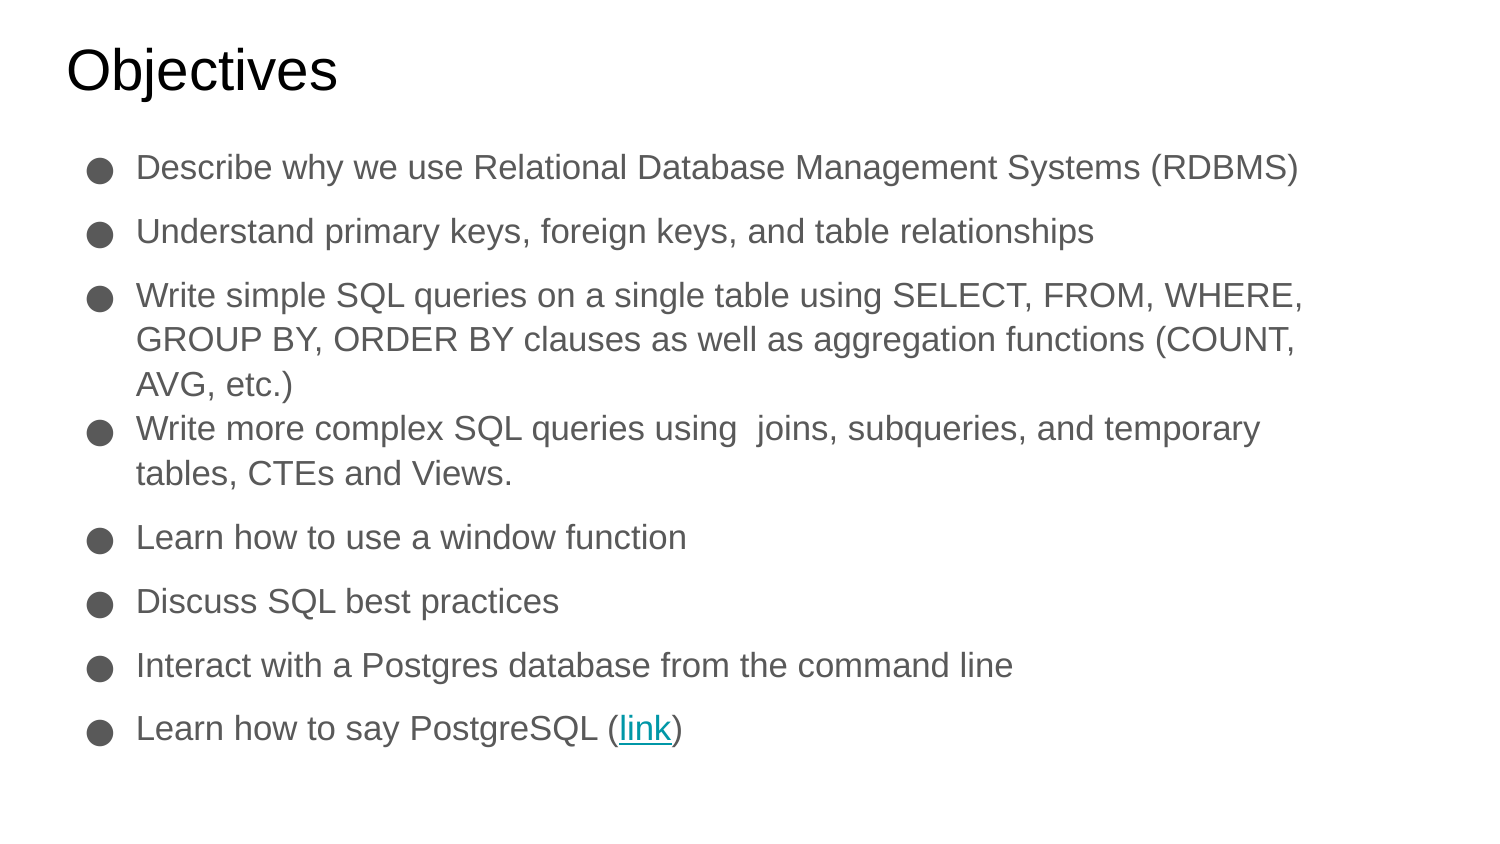

# Objectives
Describe why we use Relational Database Management Systems (RDBMS)
Understand primary keys, foreign keys, and table relationships
Write simple SQL queries on a single table using SELECT, FROM, WHERE, GROUP BY, ORDER BY clauses as well as aggregation functions (COUNT, AVG, etc.)
Write more complex SQL queries using joins, subqueries, and temporary tables, CTEs and Views.
Learn how to use a window function
Discuss SQL best practices
Interact with a Postgres database from the command line
Learn how to say PostgreSQL (link)